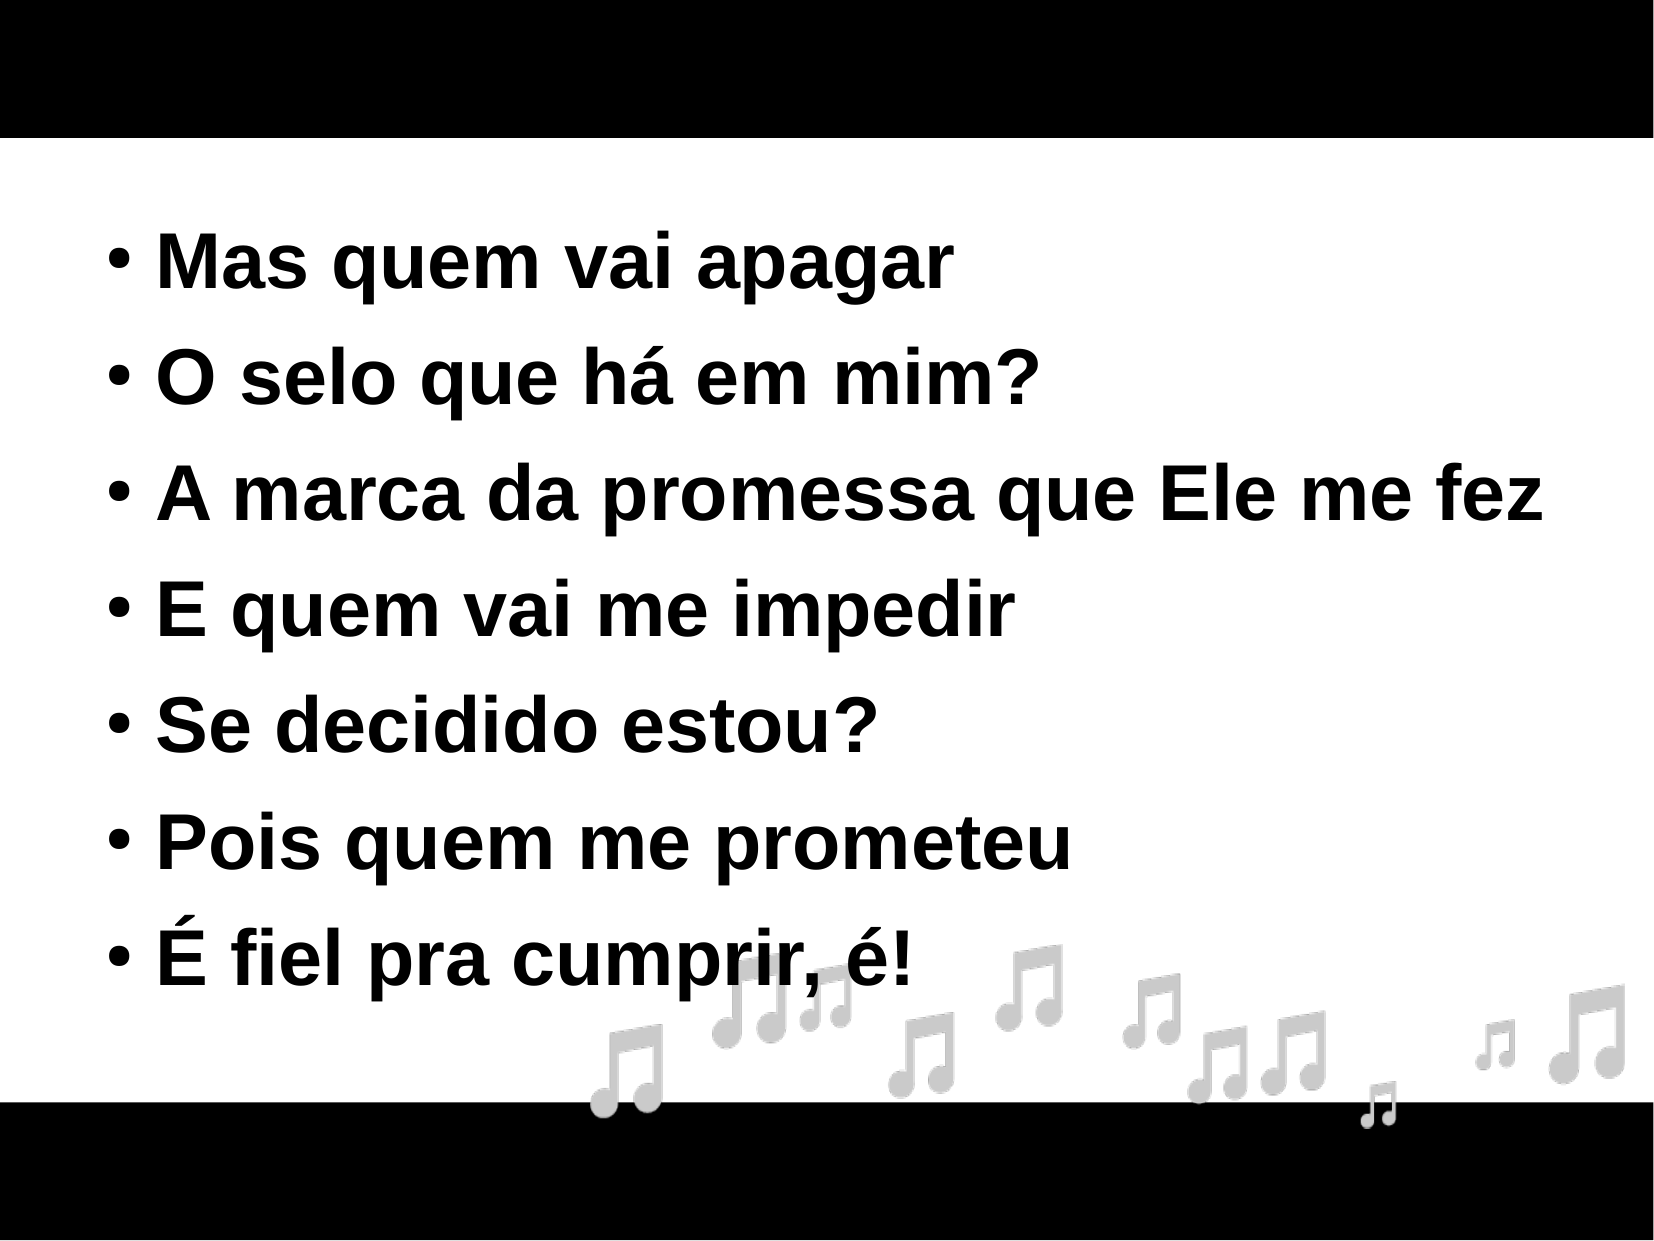

# Mas quem vai apagar
O selo que há em mim?
A marca da promessa que Ele me fez
E quem vai me impedir
Se decidido estou?
Pois quem me prometeu
É fiel pra cumprir, é!